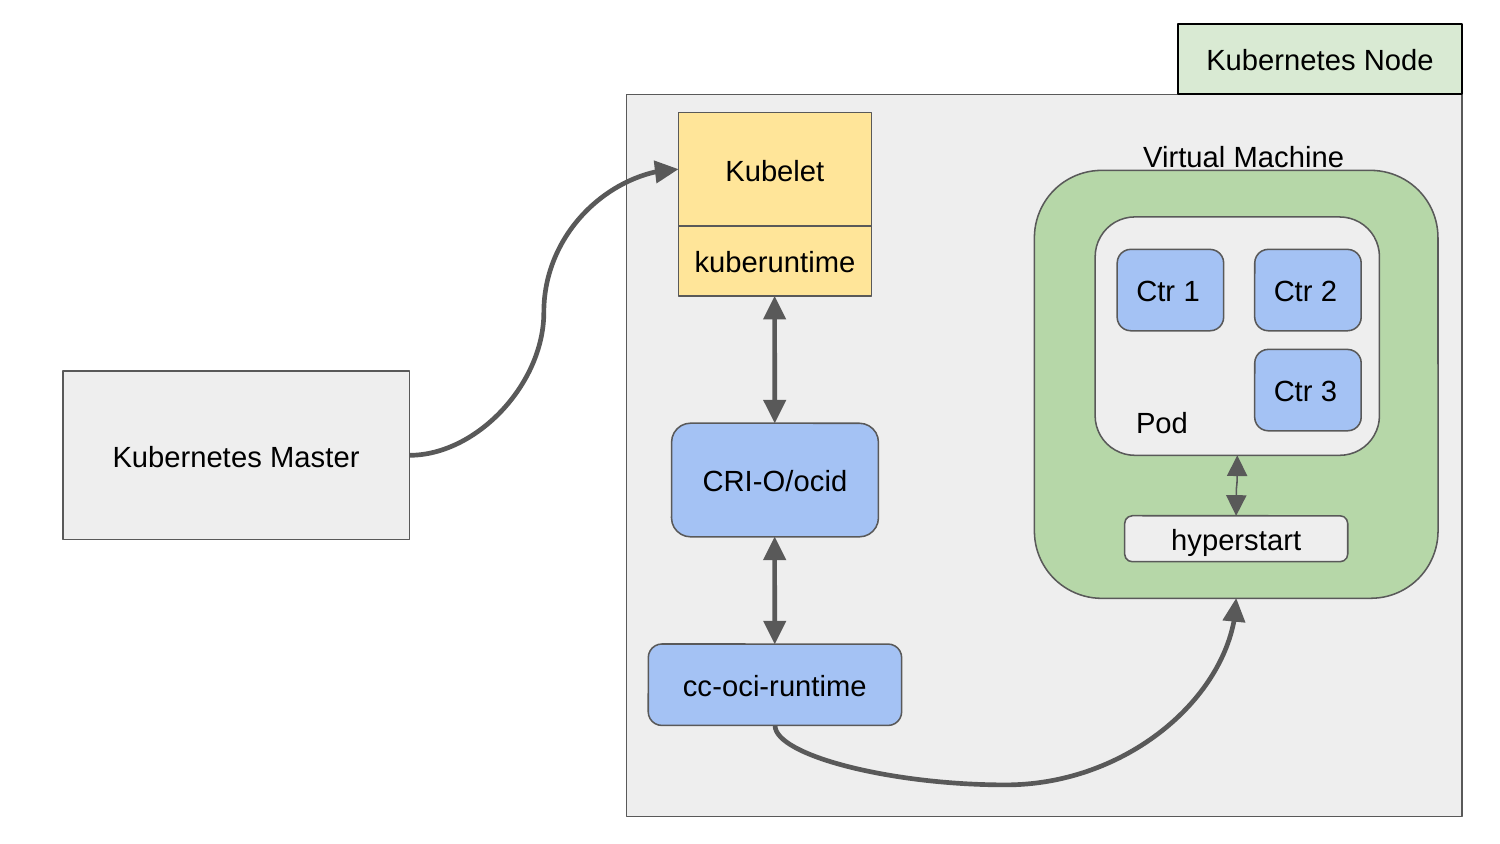

Kubernetes Node
Kubelet
Virtual Machine
kuberuntime
Ctr 1
Ctr 2
Ctr 3
Kubernetes Master
Pod
CRI-O/ocid
hyperstart
cc-oci-runtime